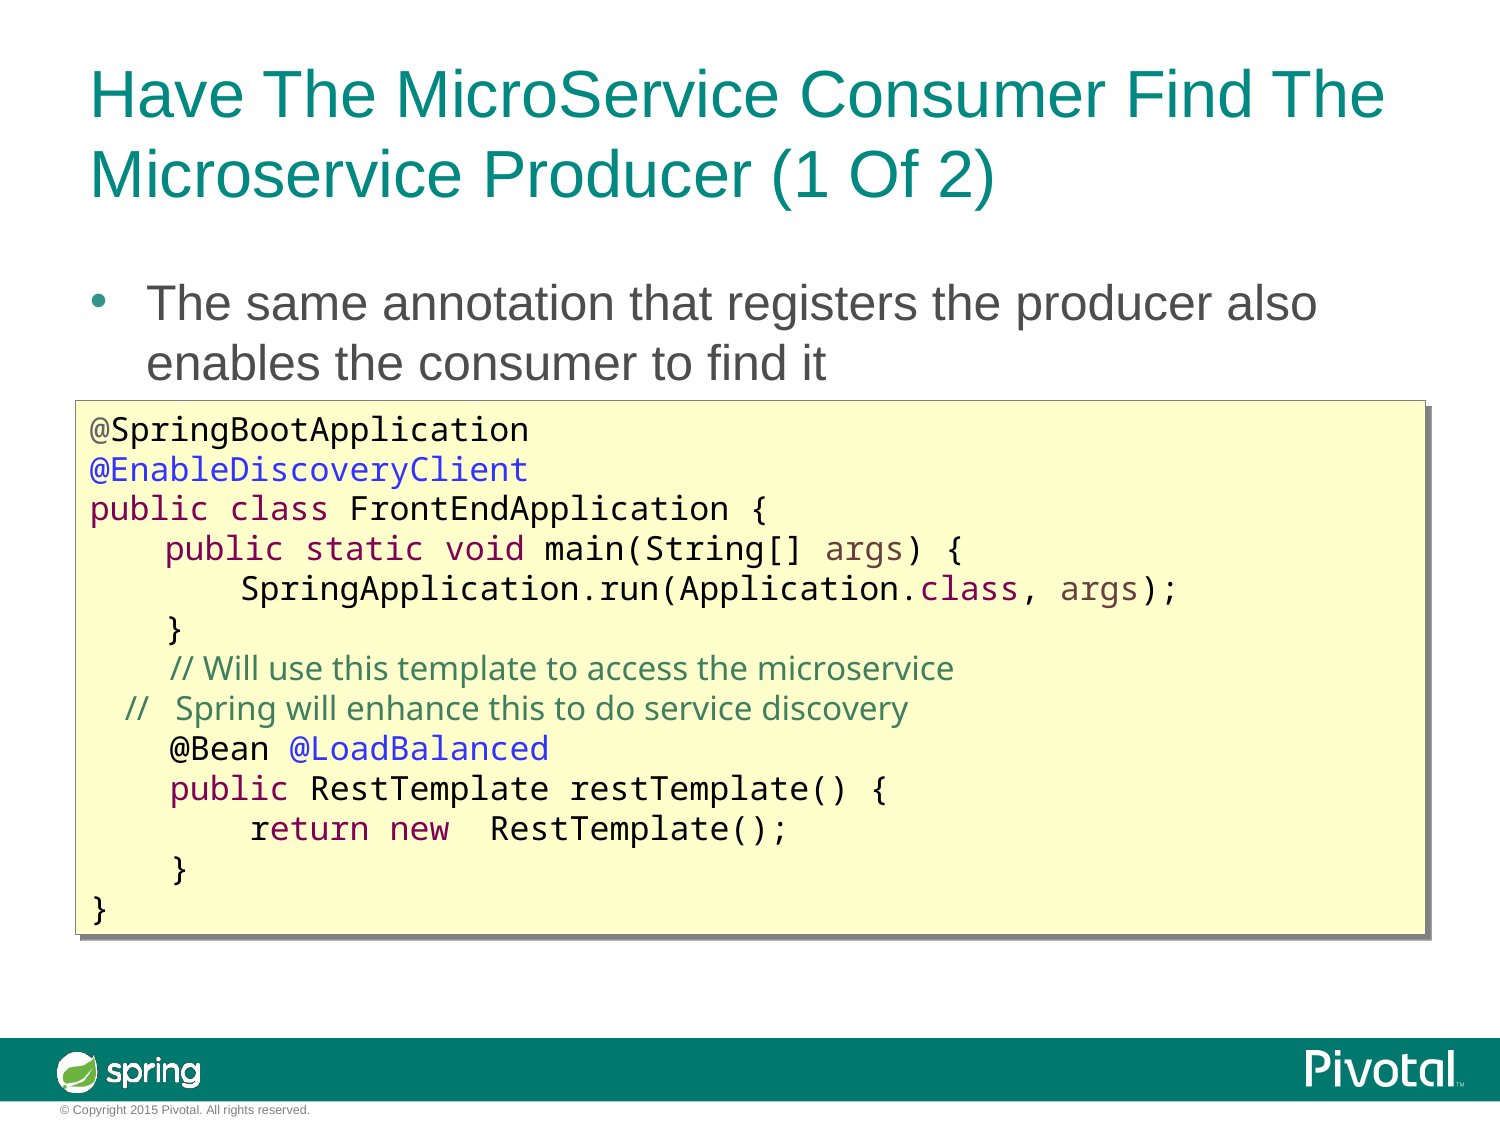

# Have The MicroService Consumer Find The Microservice Producer (1 Of 2)
The same annotation that registers the producer also enables the consumer to find it
@SpringBootApplication
@EnableDiscoveryClient
public class FrontEndApplication {
	public static void main(String[] args) {
		SpringApplication.run(Application.class, args);
	}
 // Will use this template to access the microservice
 // Spring will enhance this to do service discovery
 @Bean @LoadBalanced
 public RestTemplate restTemplate() {
 return new RestTemplate();
 }
}